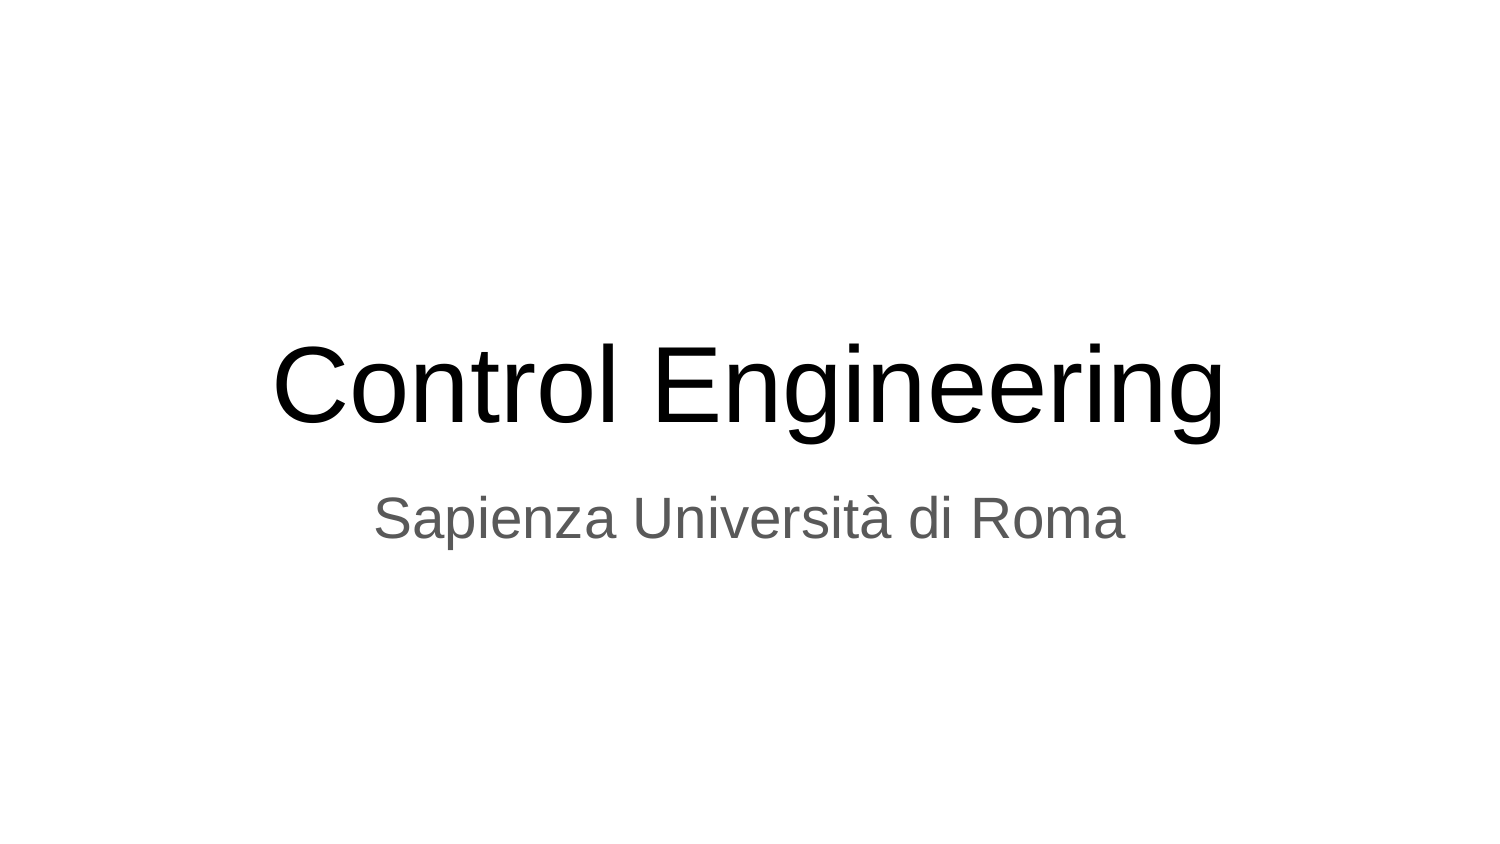

# Control Engineering
Sapienza Università di Roma